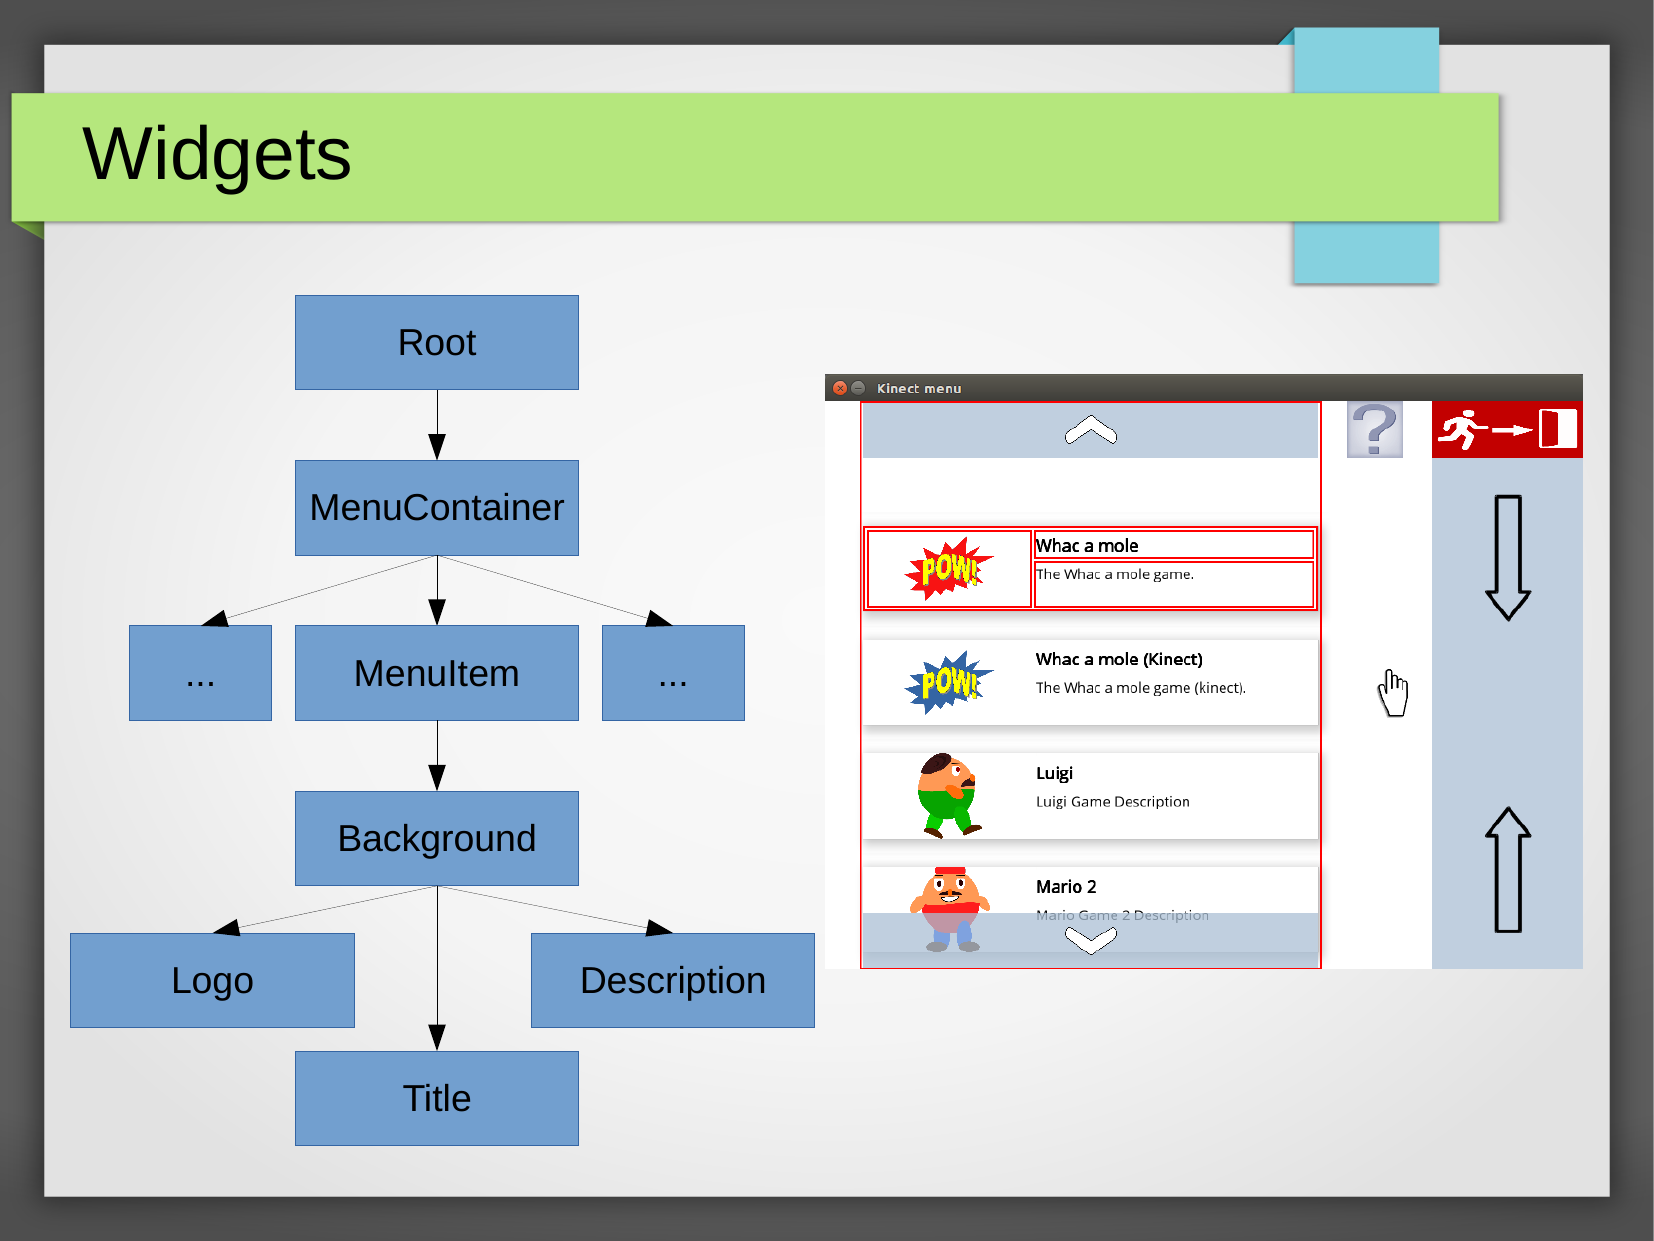

# Widgets
Root
MenuContainer
...
MenuItem
MenuItem
...
Background
Logo
Description
Title